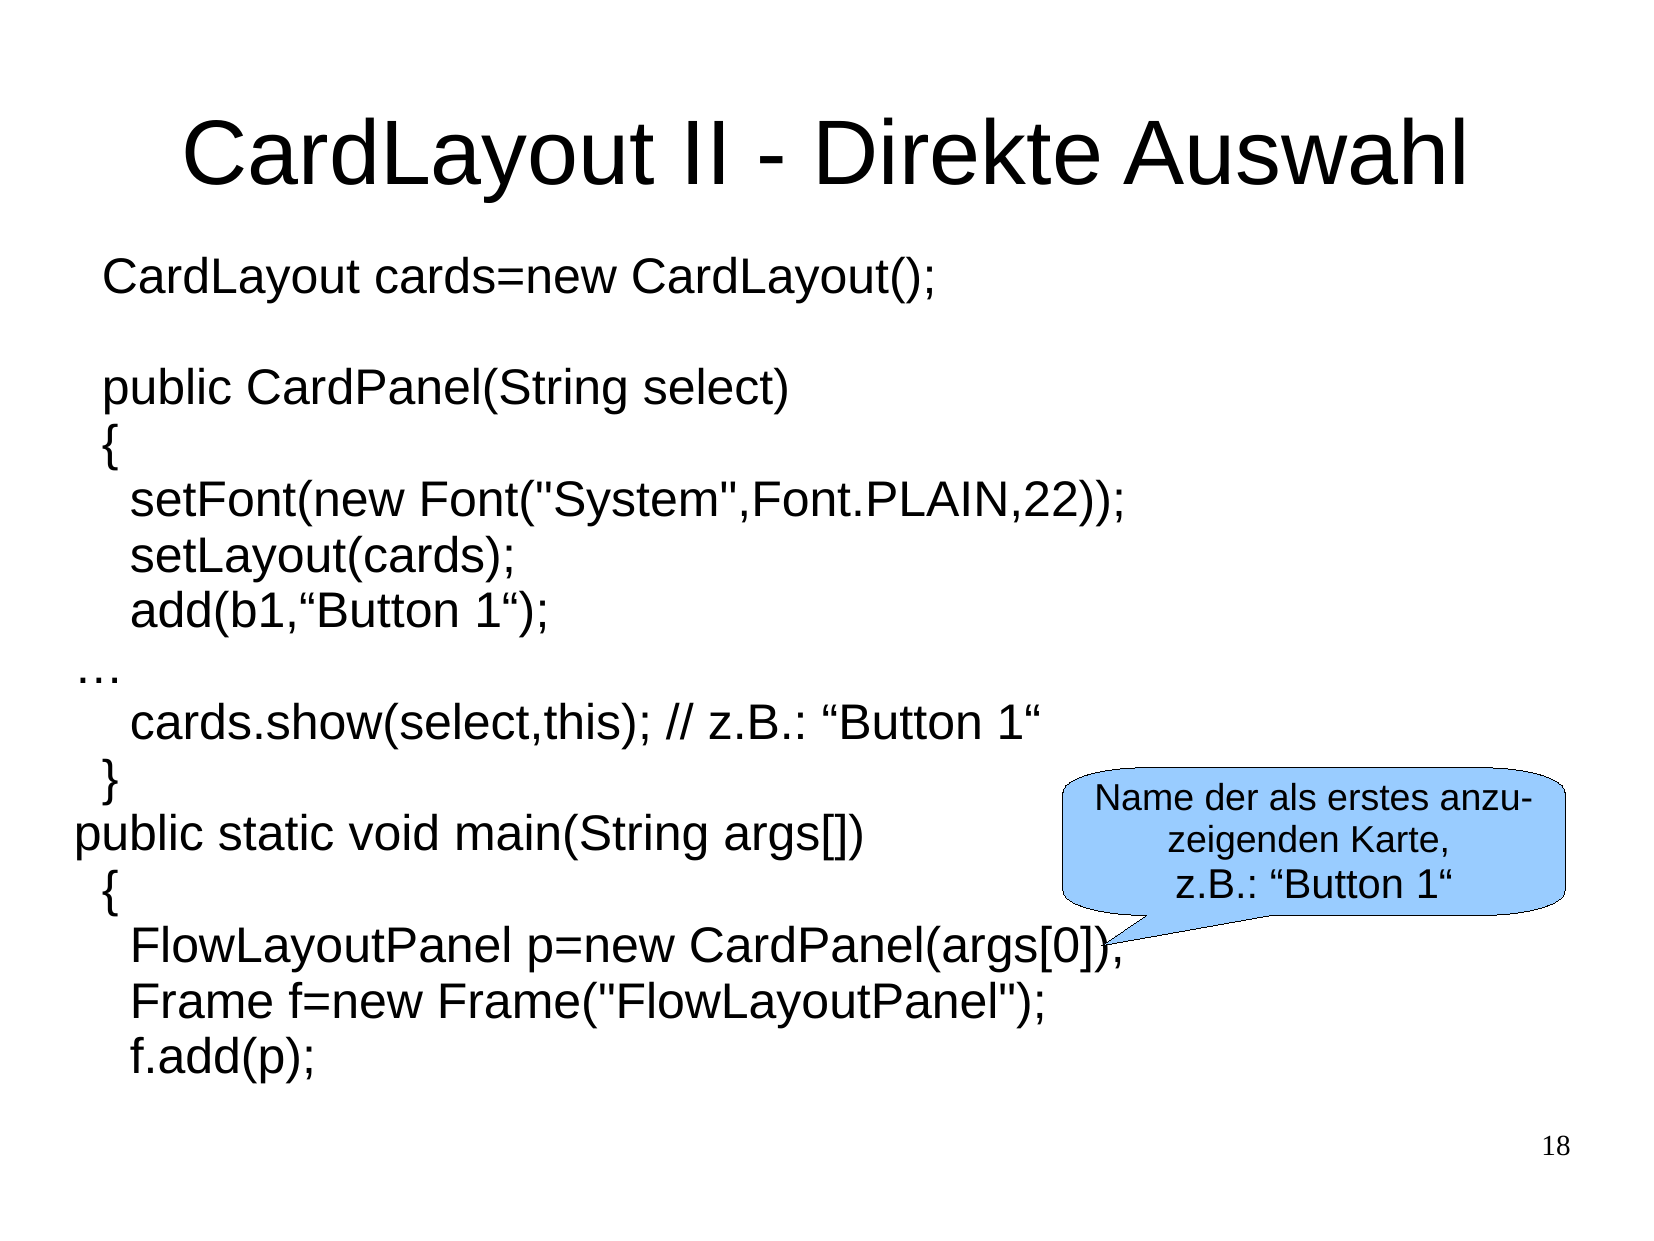

# CardLayout II - Direkte Auswahl
 CardLayout cards=new CardLayout();
 public CardPanel(String select)
 {
 setFont(new Font("System",Font.PLAIN,22));
 setLayout(cards);
 add(b1,“Button 1“);
…
 cards.show(select,this); // z.B.: “Button 1“
 }
public static void main(String args[])
 {
 FlowLayoutPanel p=new CardPanel(args[0]);
 Frame f=new Frame("FlowLayoutPanel");
 f.add(p);
Name der als erstes anzu-
zeigenden Karte,
z.B.: “Button 1“
18